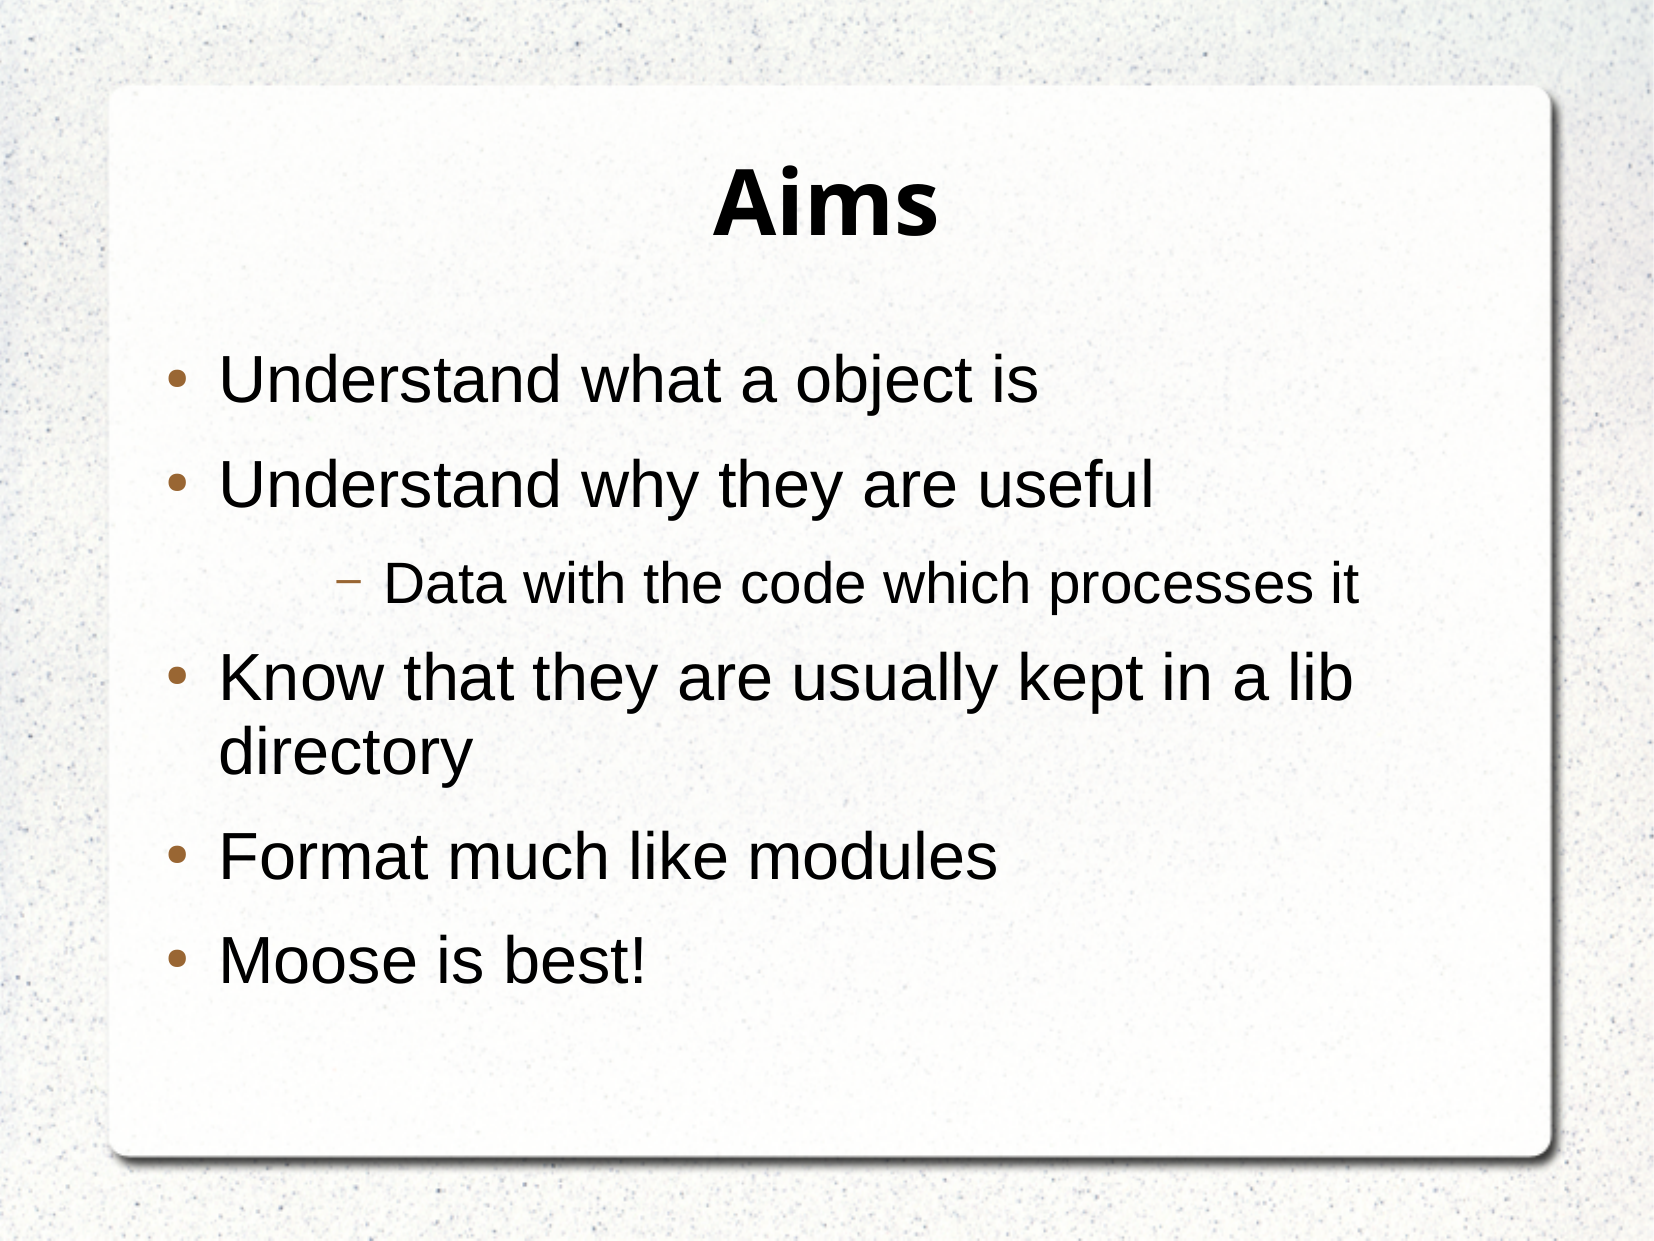

# Aims
Understand what a object is
Understand why they are useful
Data with the code which processes it
Know that they are usually kept in a lib directory
Format much like modules
Moose is best!